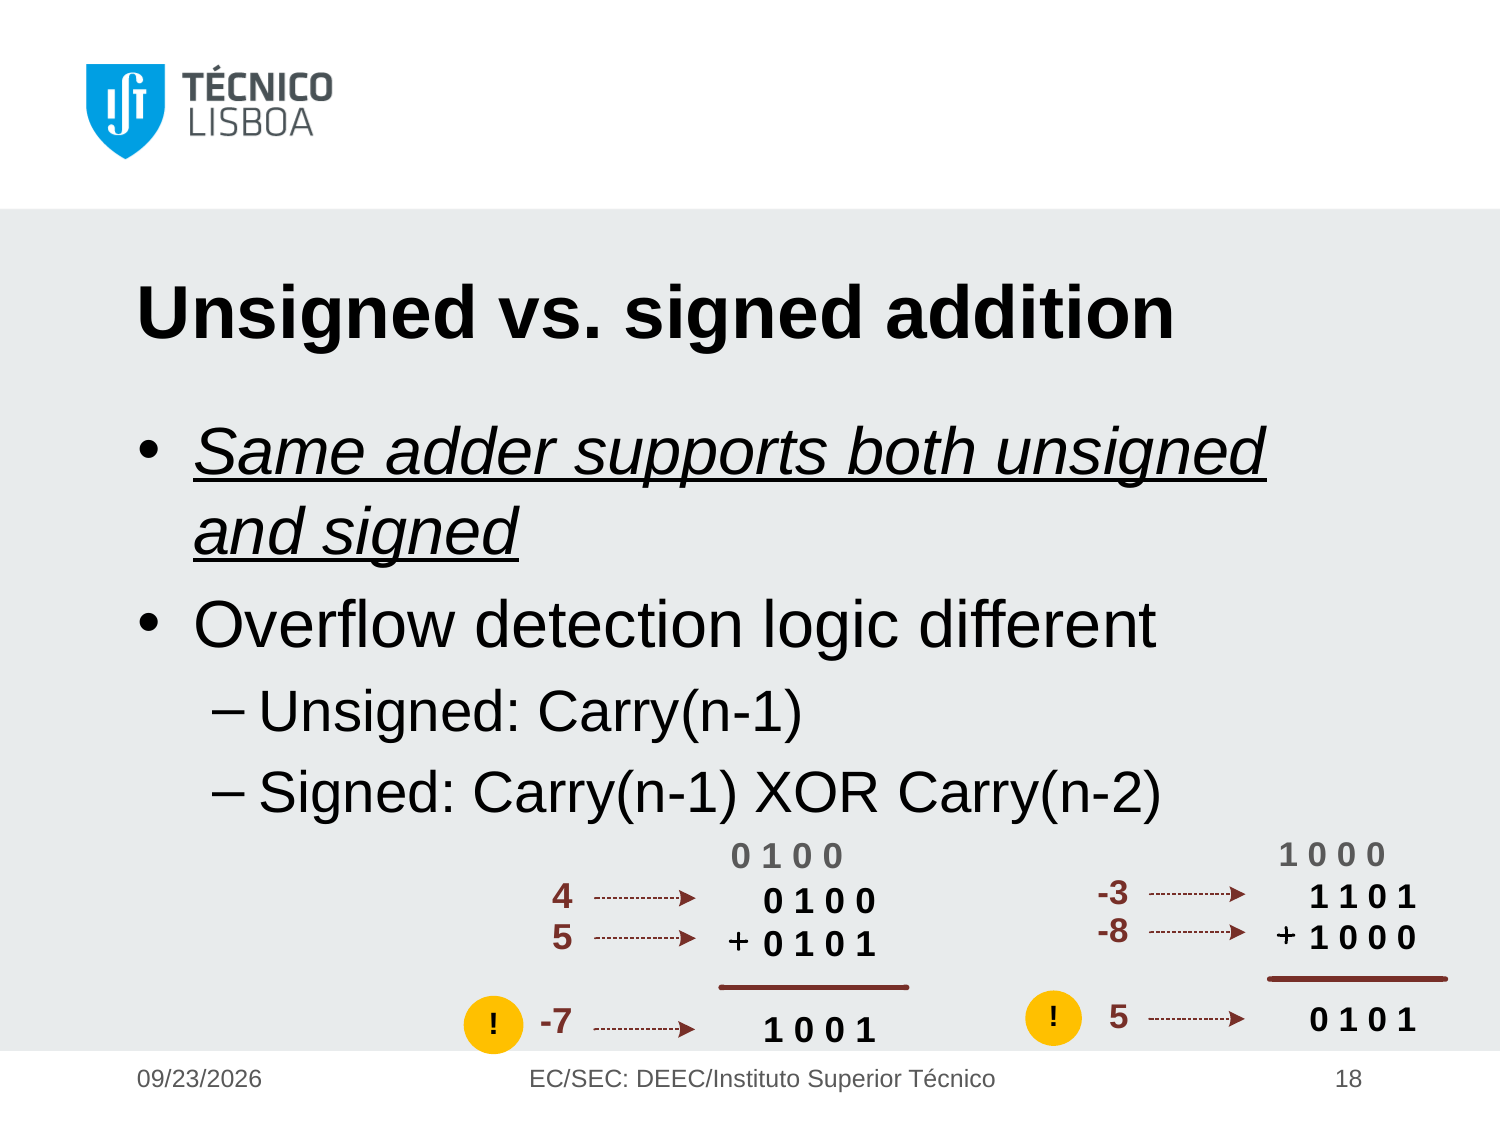

# Unsigned vs. signed addition
Same adder supports both unsigned and signed
Overflow detection logic different
Unsigned: Carry(n-1)
Signed: Carry(n-1) XOR Carry(n-2)
EC/SEC: DEEC/Instituto Superior Técnico